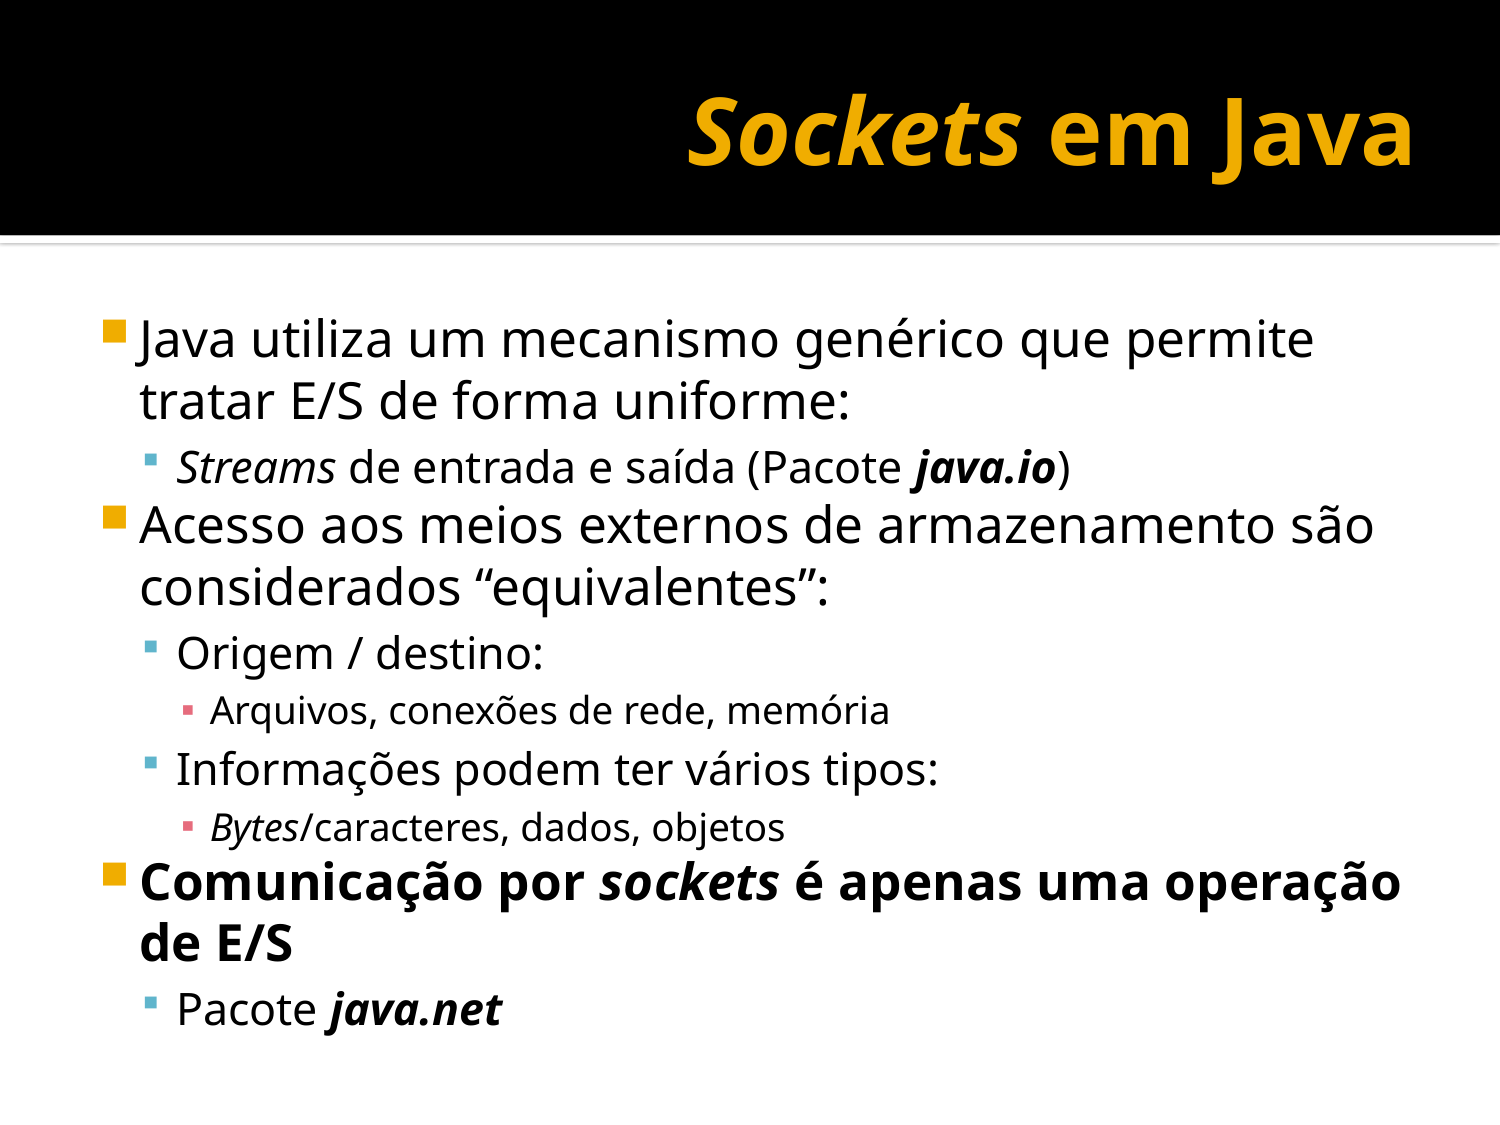

# Sockets em Java
Java utiliza um mecanismo genérico que permite tratar E/S de forma uniforme:
Streams de entrada e saída (Pacote java.io)
Acesso aos meios externos de armazenamento são considerados “equivalentes”:
Origem / destino:
Arquivos, conexões de rede, memória
Informações podem ter vários tipos:
Bytes/caracteres, dados, objetos
Comunicação por sockets é apenas uma operação de E/S
Pacote java.net